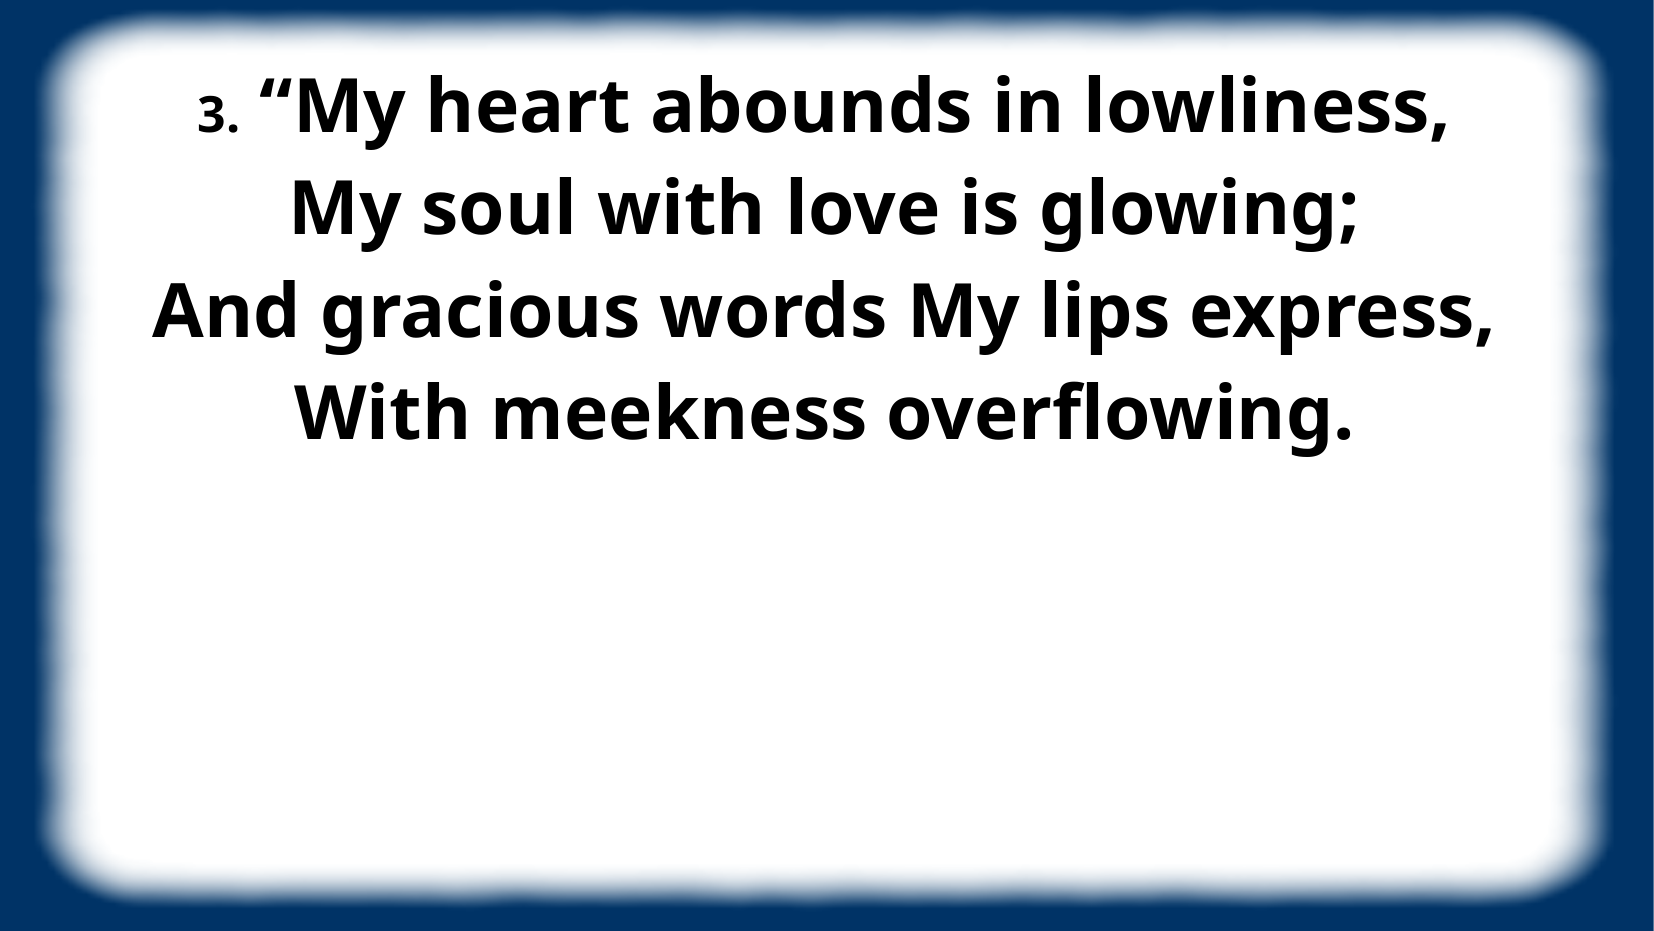

3. “My heart abounds in lowliness,
My soul with love is glowing;
And gracious words My lips express,
With meekness overflowing.